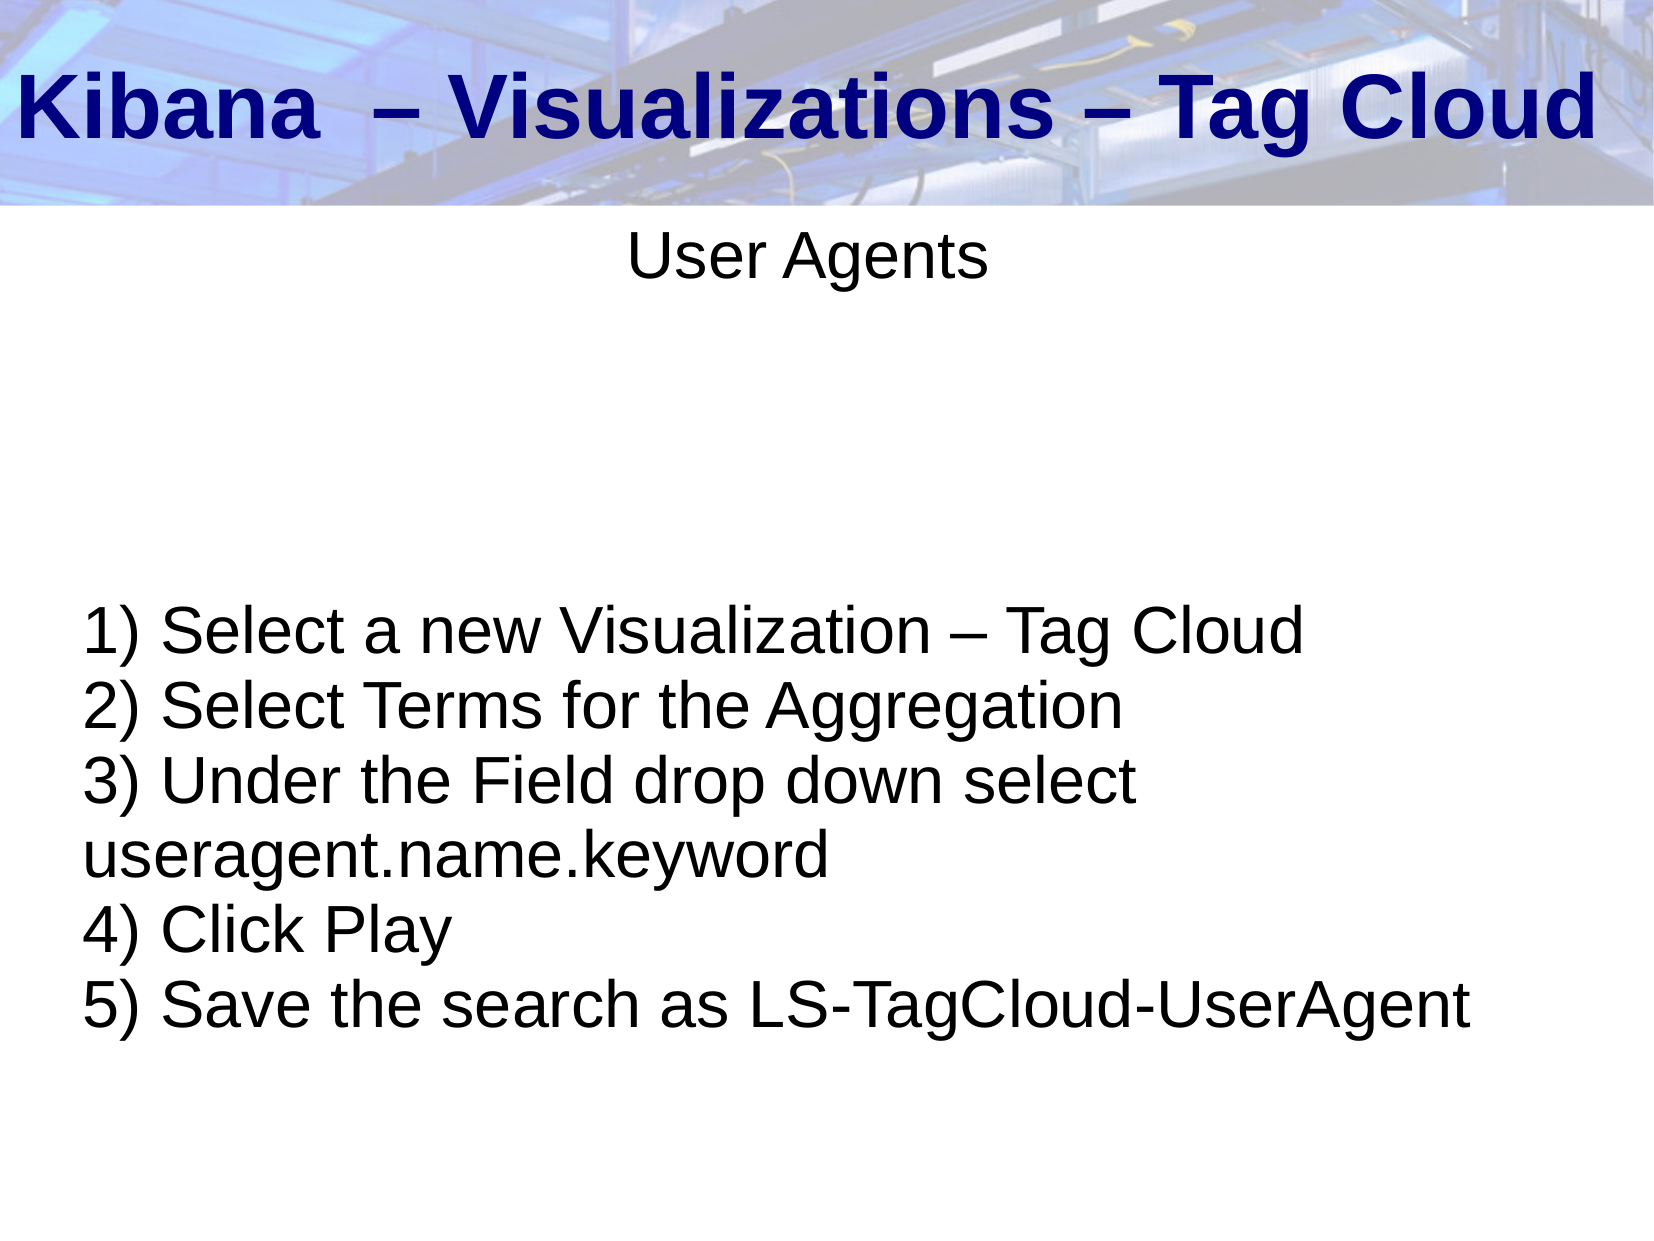

# Kibana – Visualizations – Tag Cloud
User Agents
 Select a new Visualization – Tag Cloud
 Select Terms for the Aggregation
 Under the Field drop down select useragent.name.keyword
 Click Play
 Save the search as LS-TagCloud-UserAgent